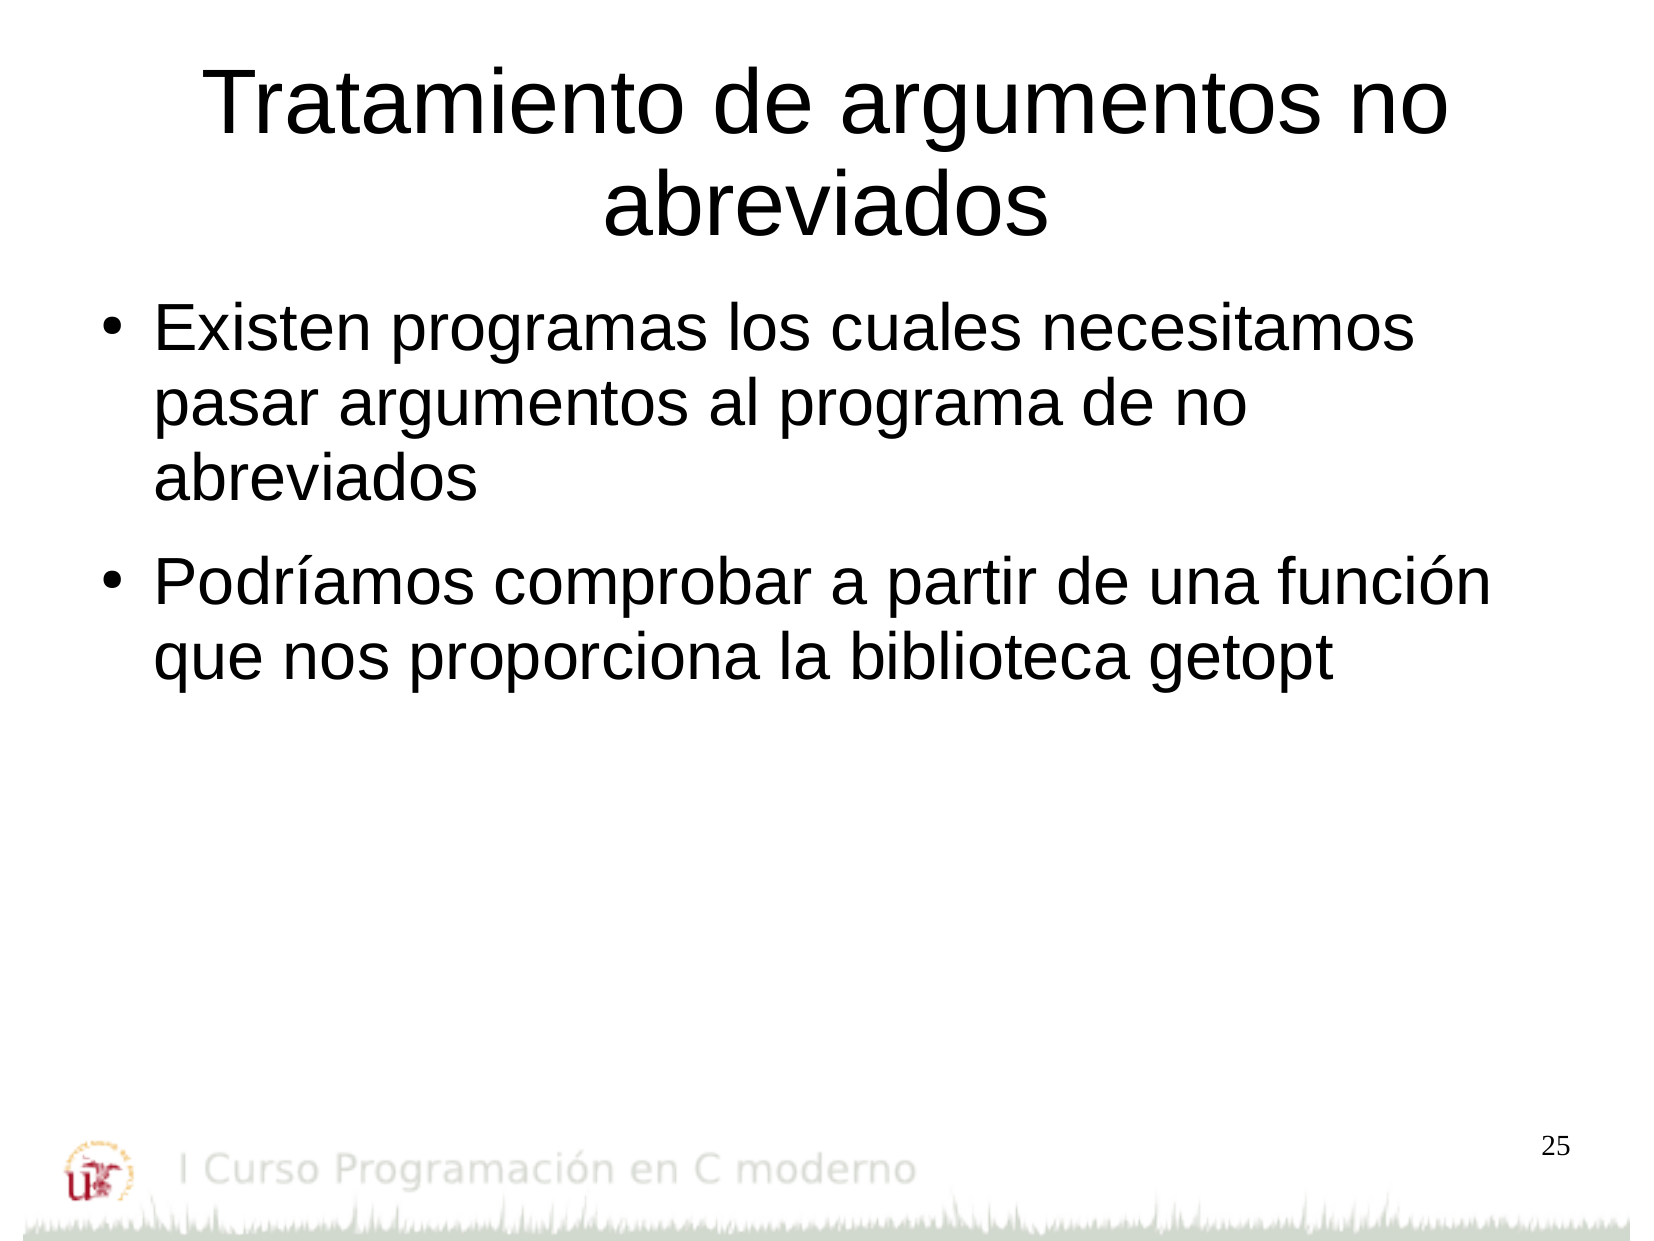

# Tratamiento de argumentos no abreviados
Existen programas los cuales necesitamos pasar argumentos al programa de no abreviados
Podríamos comprobar a partir de una función que nos proporciona la biblioteca getopt
25